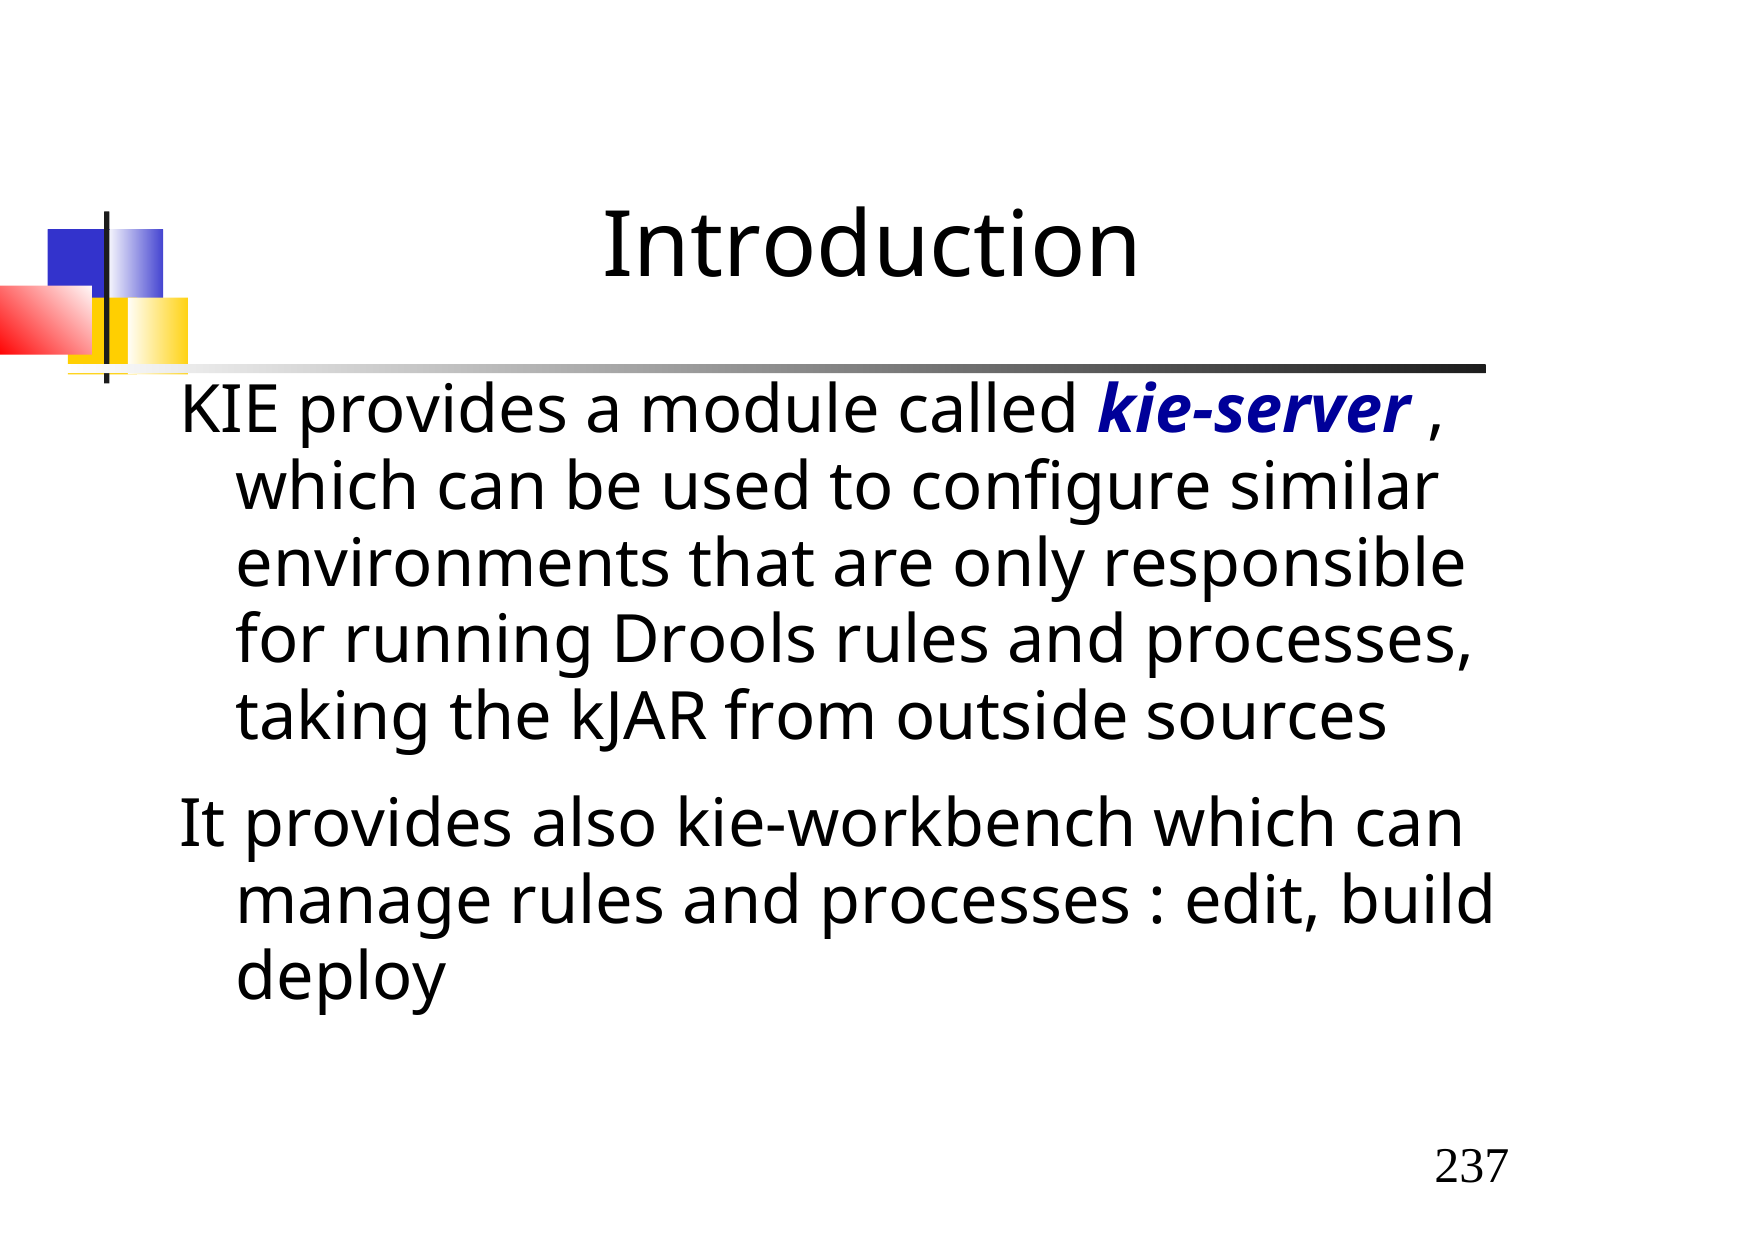

# Introduction
KIE provides a module called kie-server , which can be used to configure similar environments that are only responsible for running Drools rules and processes, taking the kJAR from outside sources
It provides also kie-workbench which can manage rules and processes : edit, build deploy